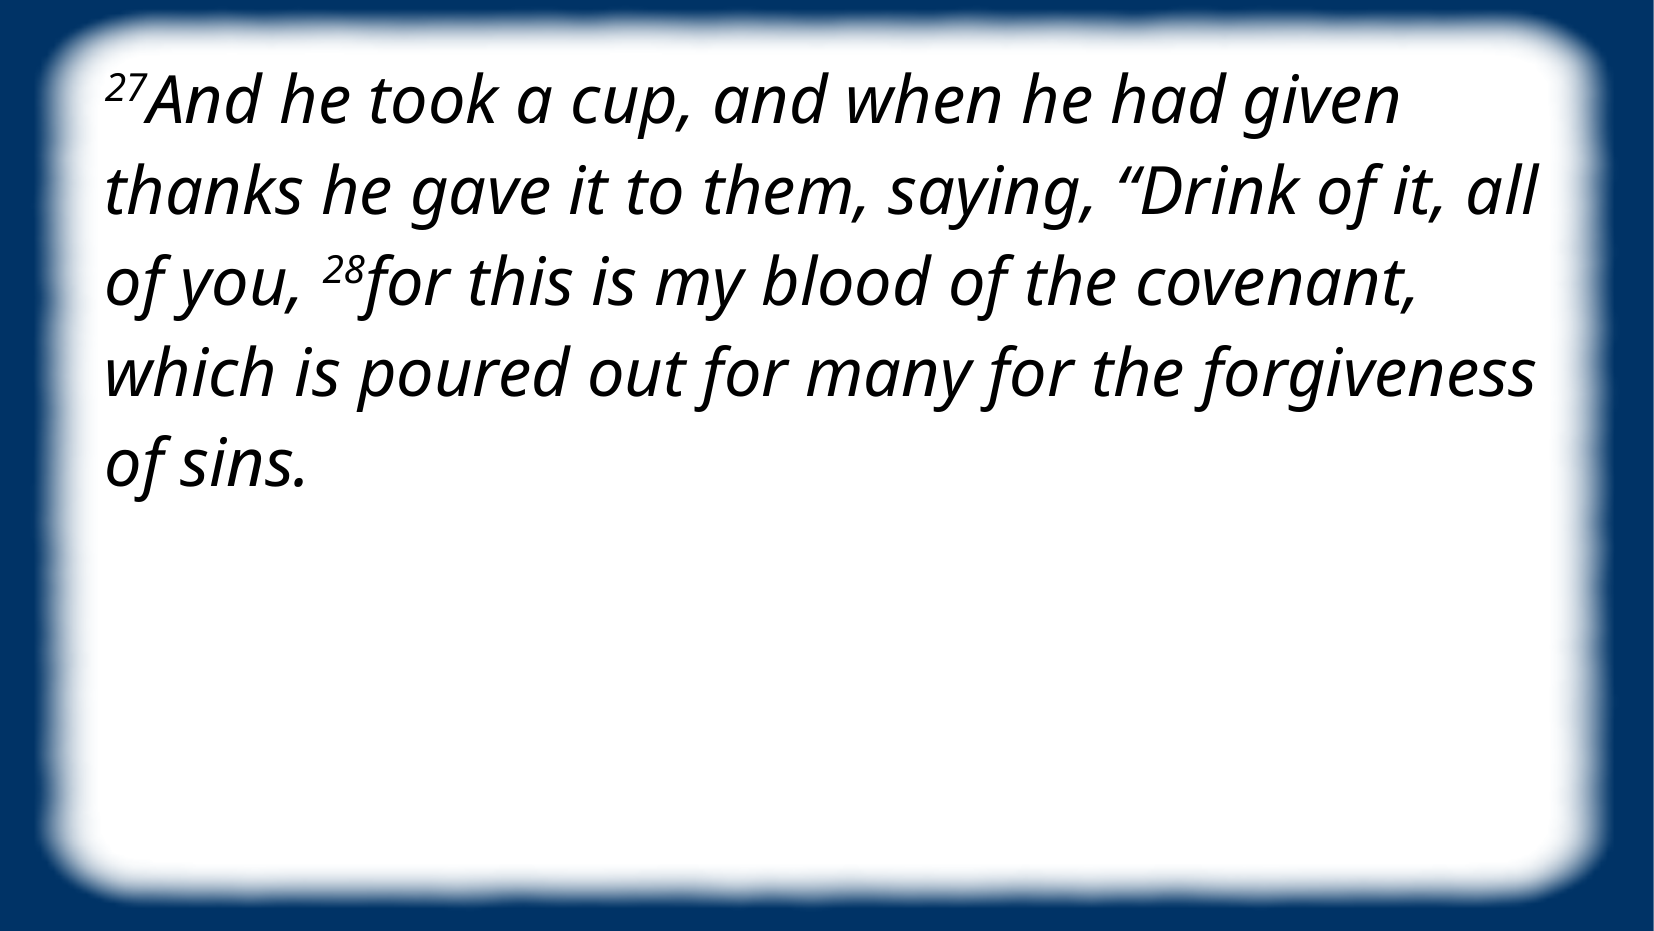

27And he took a cup, and when he had given thanks he gave it to them, saying, “Drink of it, all of you, 28for this is my blood of the covenant, which is poured out for many for the forgiveness of sins.